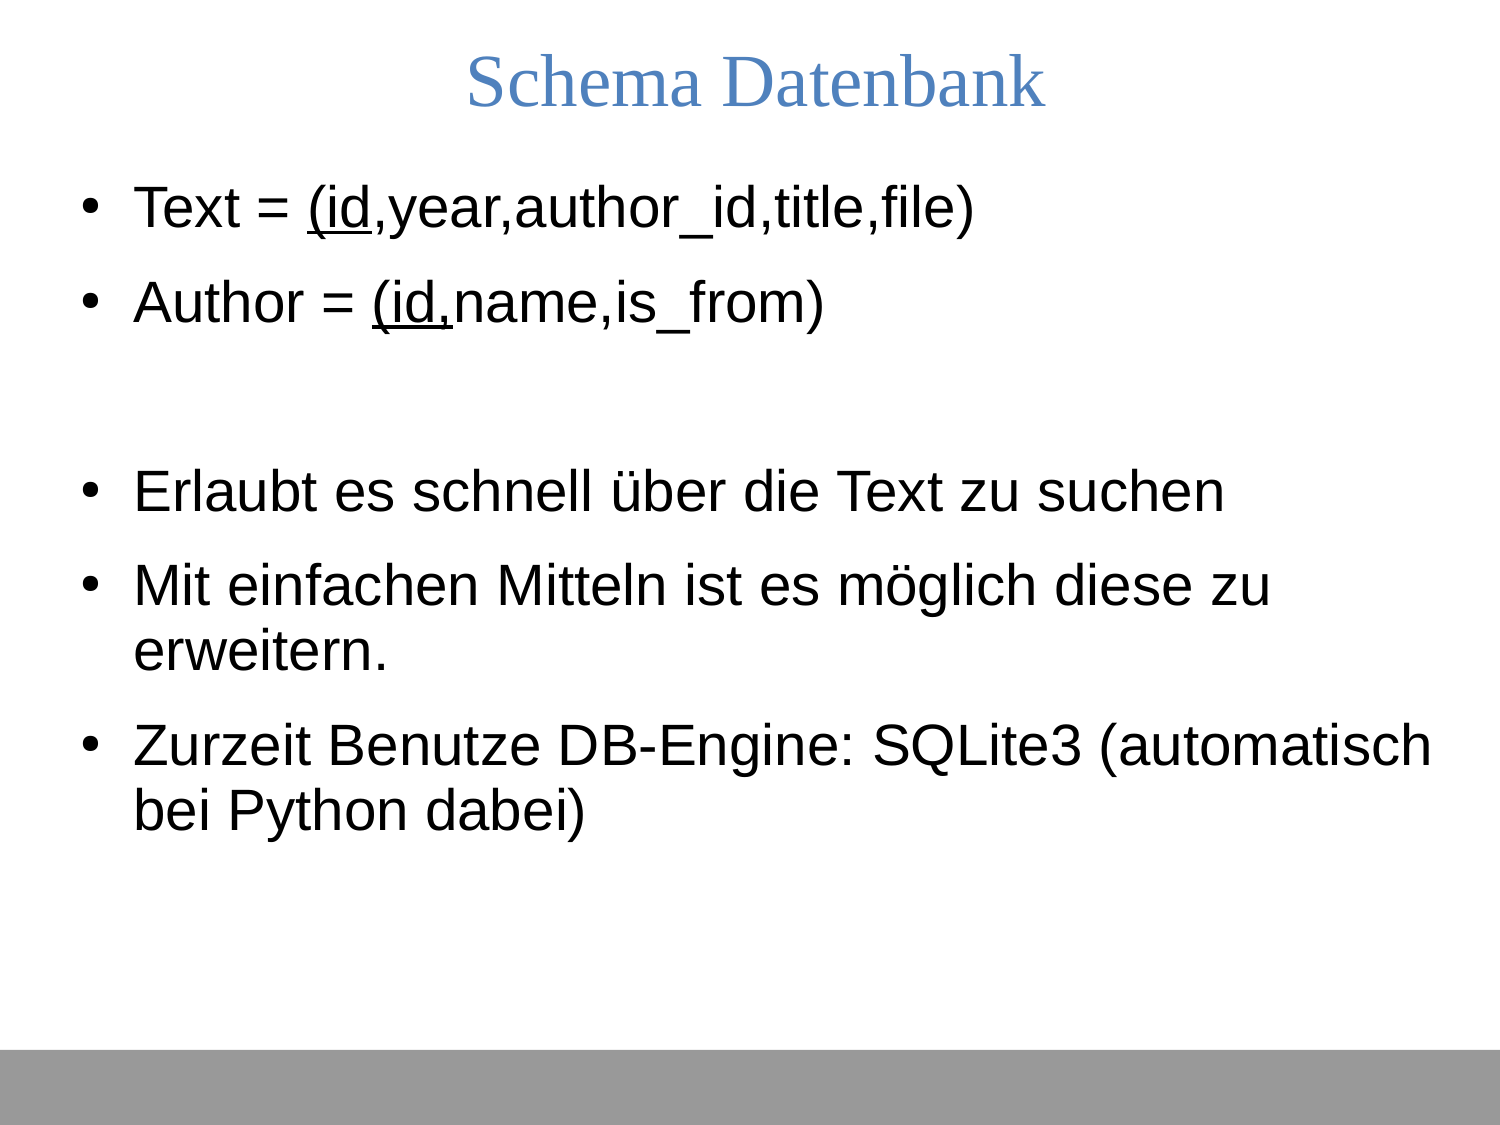

# Schema Datenbank
Text = (id,year,author_id,title,file)
Author = (id,name,is_from)
Erlaubt es schnell über die Text zu suchen
Mit einfachen Mitteln ist es möglich diese zu erweitern.
Zurzeit Benutze DB-Engine: SQLite3 (automatisch bei Python dabei)